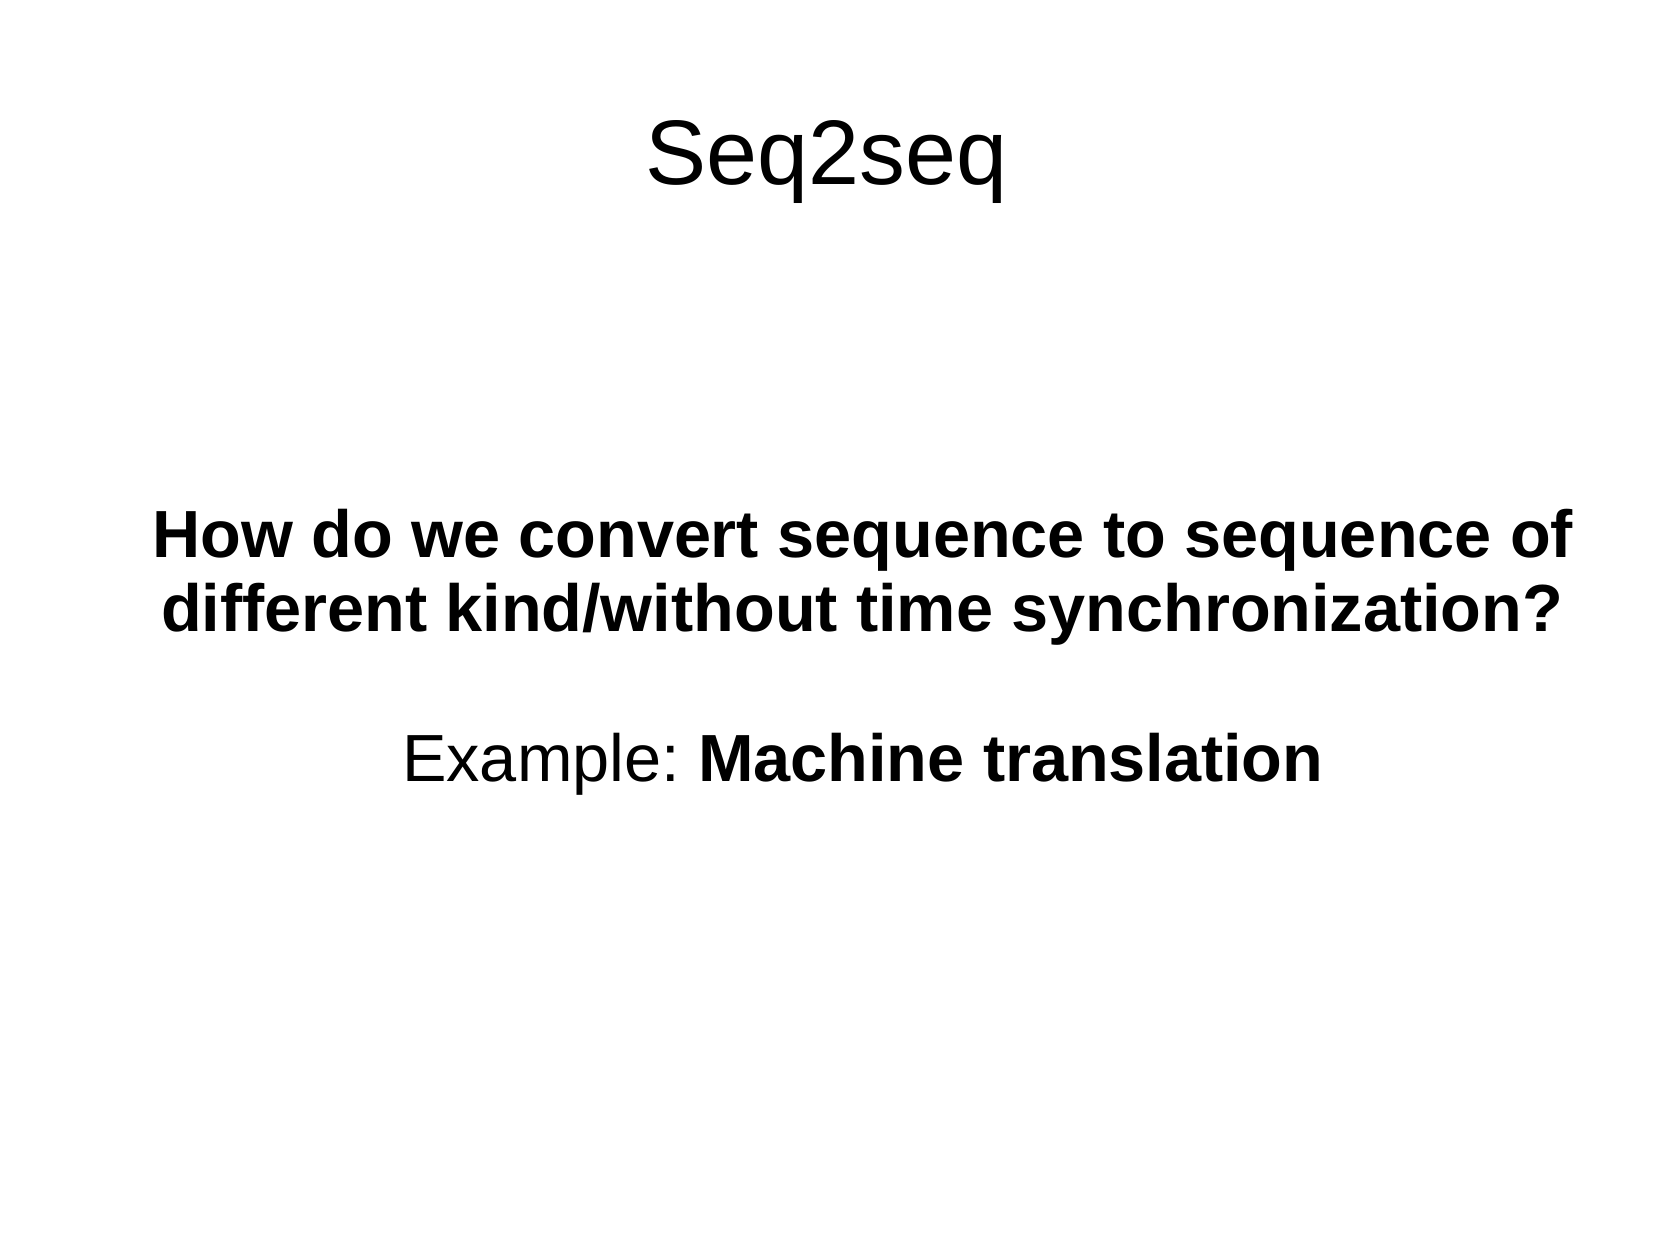

# Seq2seq
How do we convert sequence to sequence of different kind/without time synchronization?
Example: Machine translation